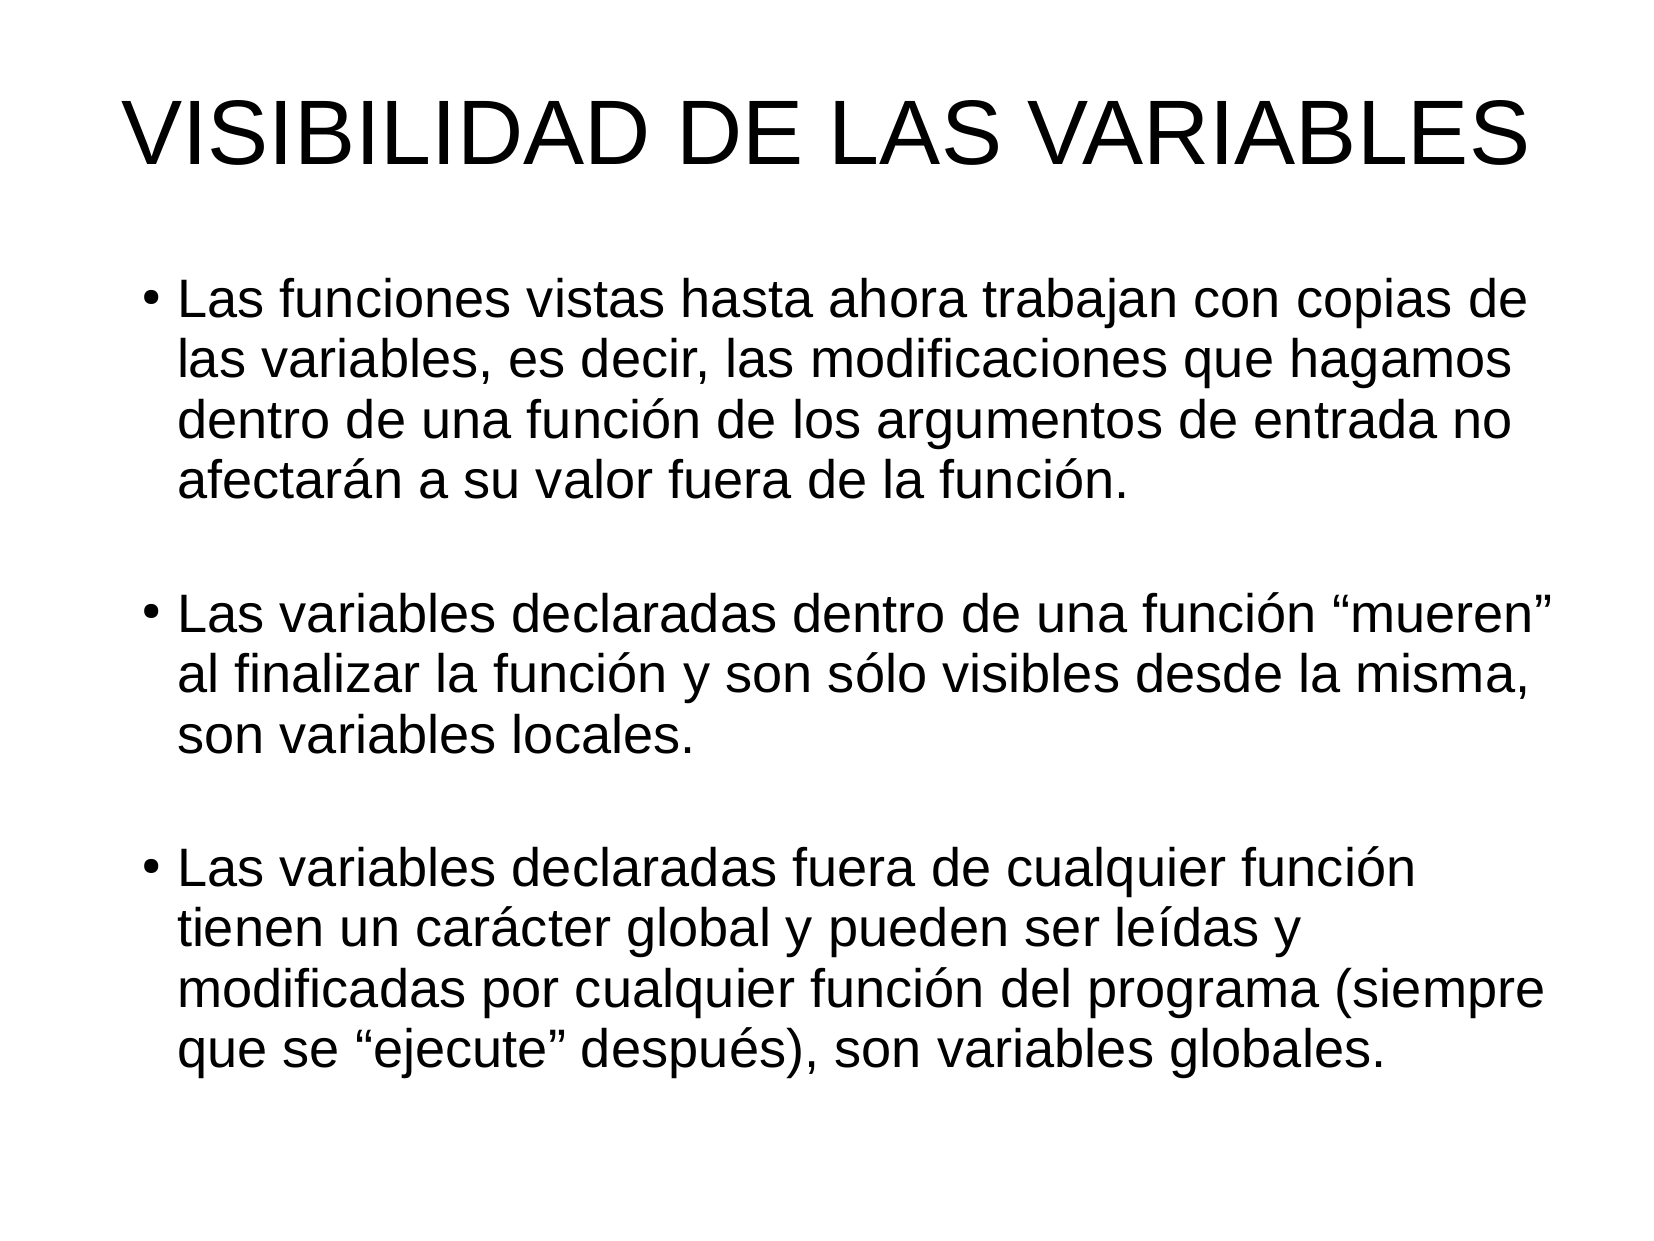

# VISIBILIDAD DE LAS VARIABLES
Las funciones vistas hasta ahora trabajan con copias de las variables, es decir, las modificaciones que hagamos dentro de una función de los argumentos de entrada no afectarán a su valor fuera de la función.
Las variables declaradas dentro de una función “mueren” al finalizar la función y son sólo visibles desde la misma, son variables locales.
Las variables declaradas fuera de cualquier función tienen un carácter global y pueden ser leídas y modificadas por cualquier función del programa (siempre que se “ejecute” después), son variables globales.